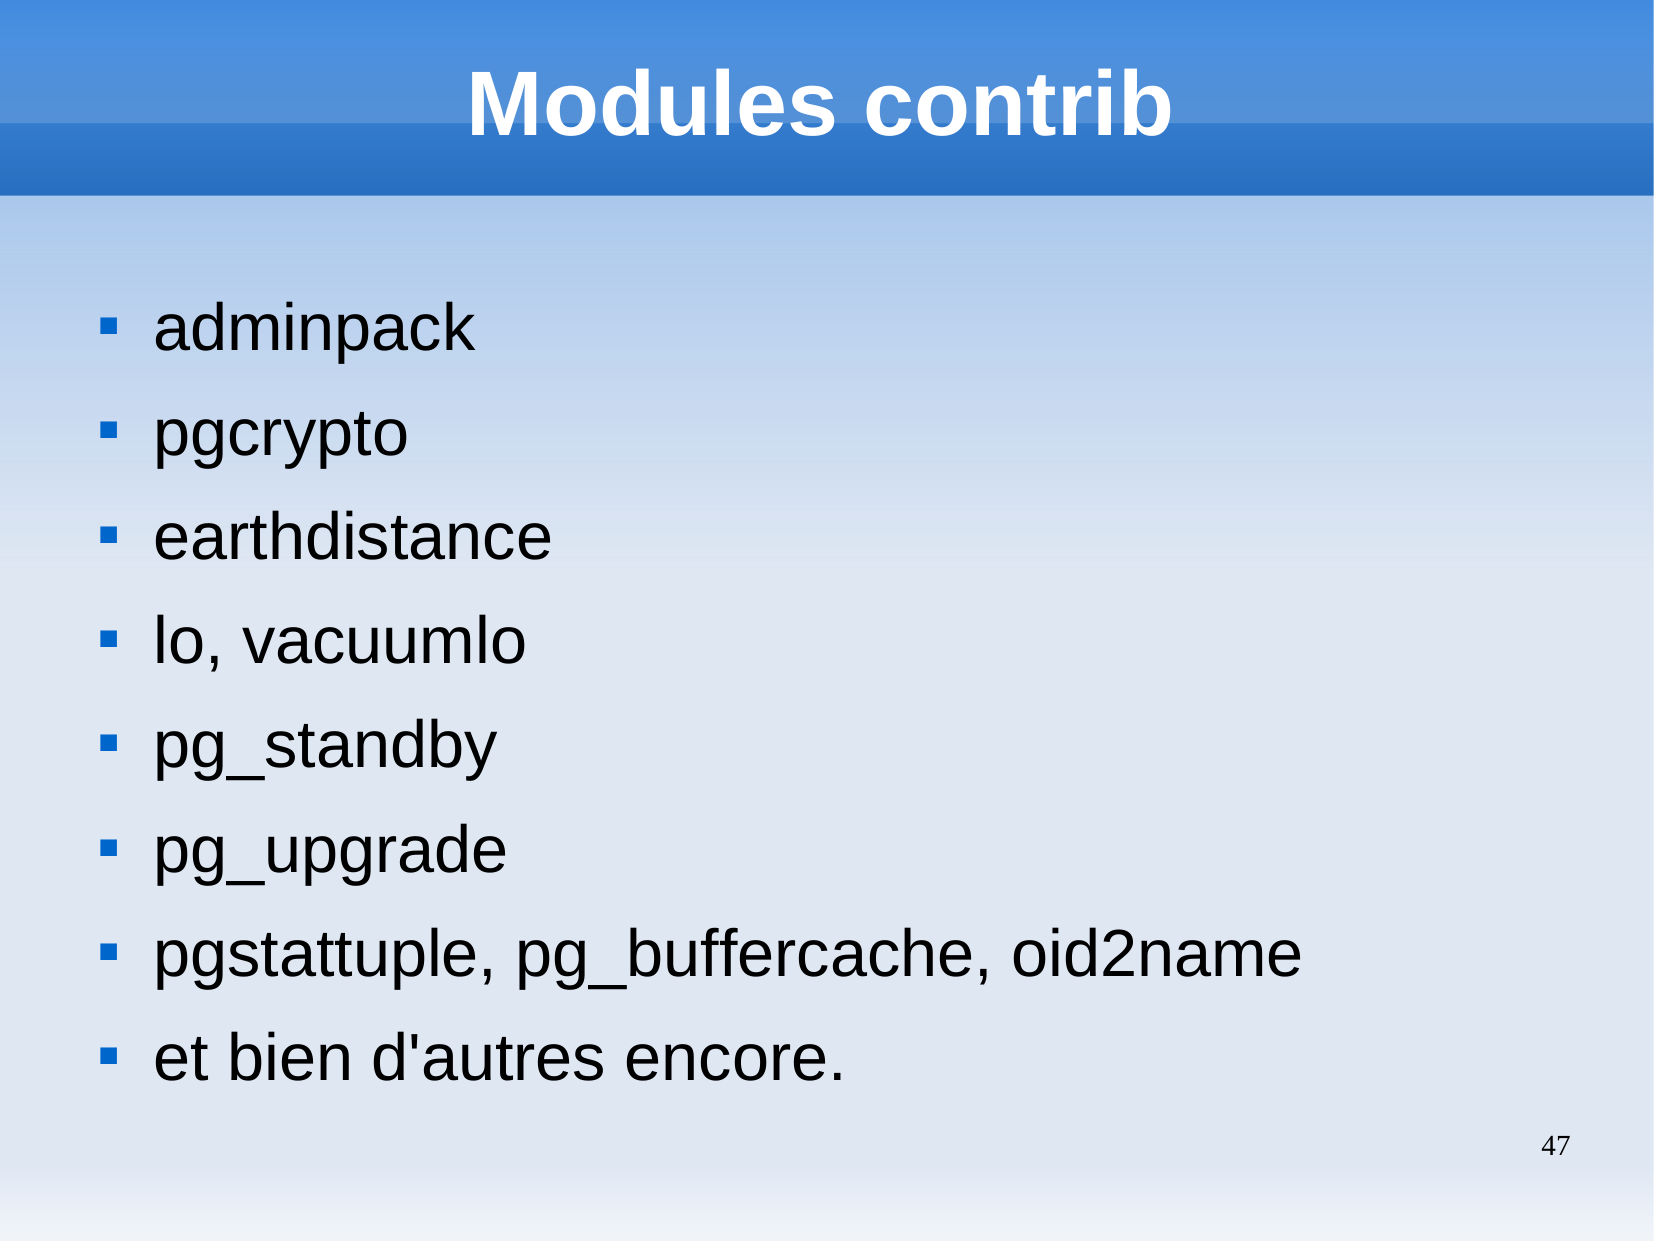

# Modules contrib
adminpack
pgcrypto
earthdistance
lo, vacuumlo
pg_standby
pg_upgrade
pgstattuple, pg_buffercache, oid2name
et bien d'autres encore.
47